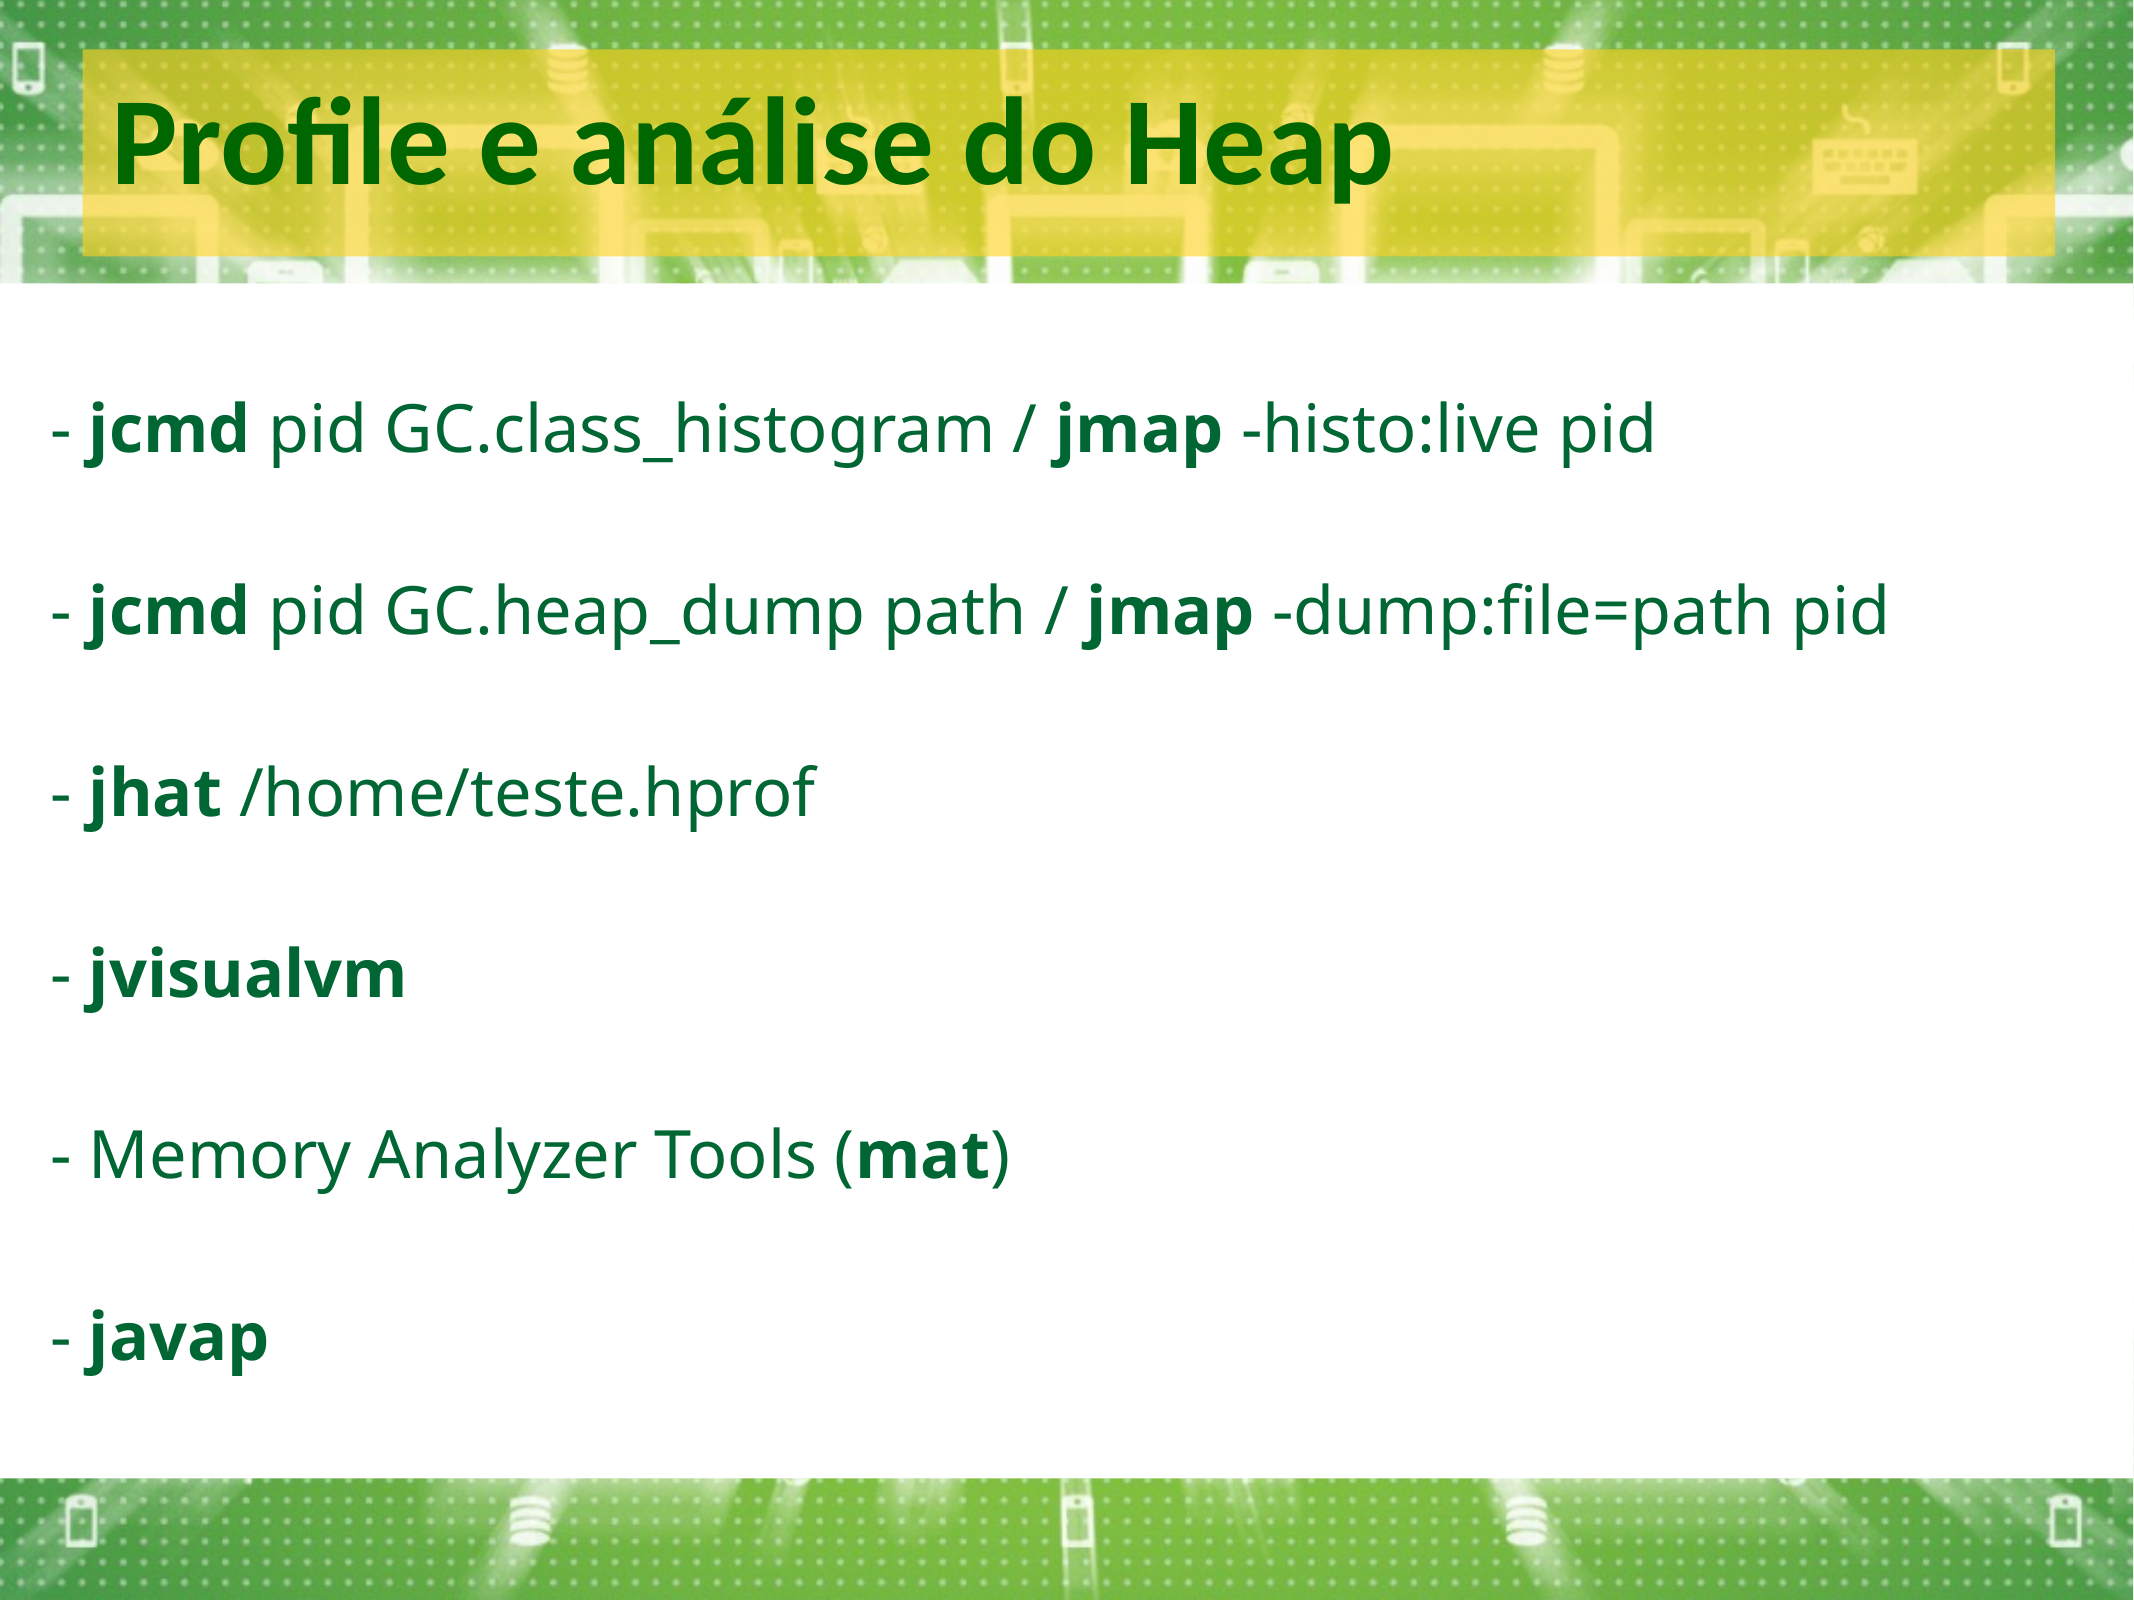

# Profile e análise do Heap
- jcmd pid GC.class_histogram / jmap -histo:live pid
- jcmd pid GC.heap_dump path / jmap -dump:file=path pid
- jhat /home/teste.hprof
- jvisualvm
- Memory Analyzer Tools (mat)
- javap